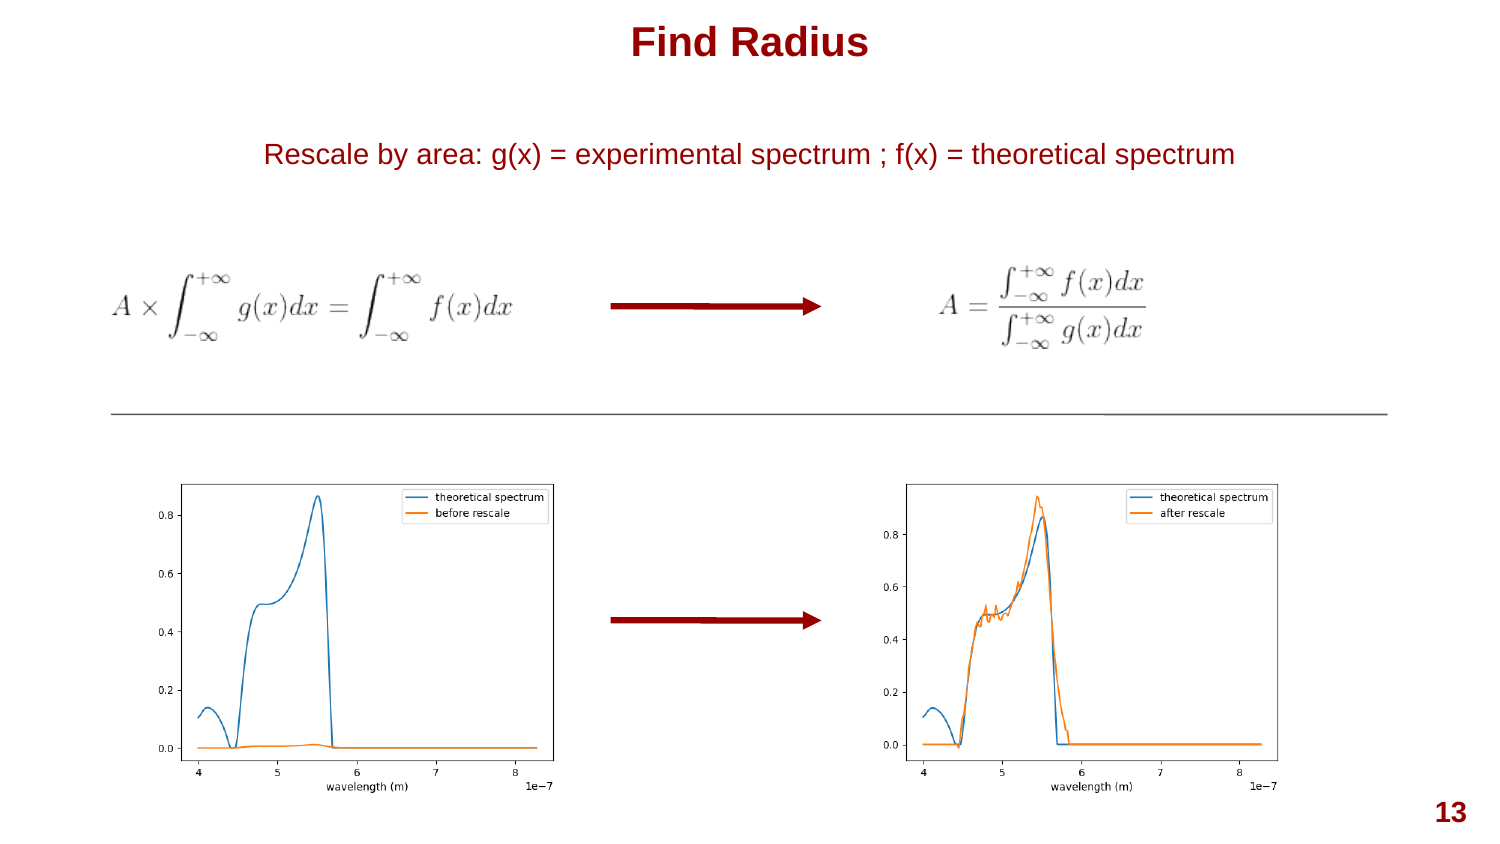

Find Radius
Rescale by area: g(x) = experimental spectrum ; f(x) = theoretical spectrum
13